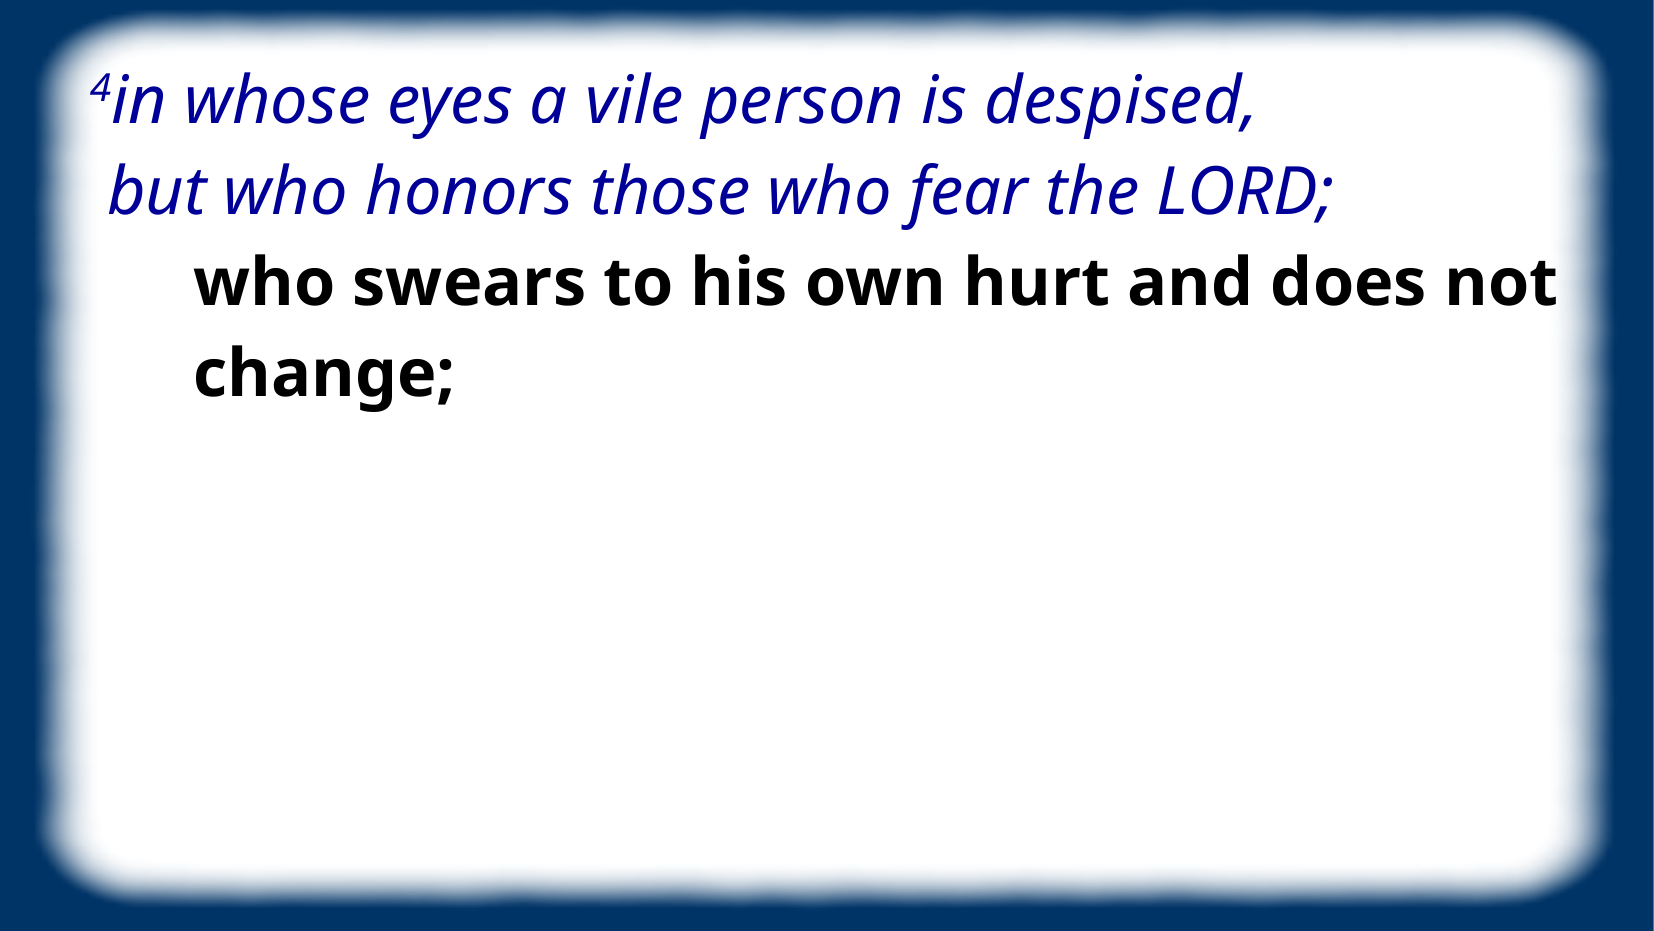

4in whose eyes a vile person is despised,
 but who honors those who fear the LORD;
 who swears to his own hurt and does not
 change;